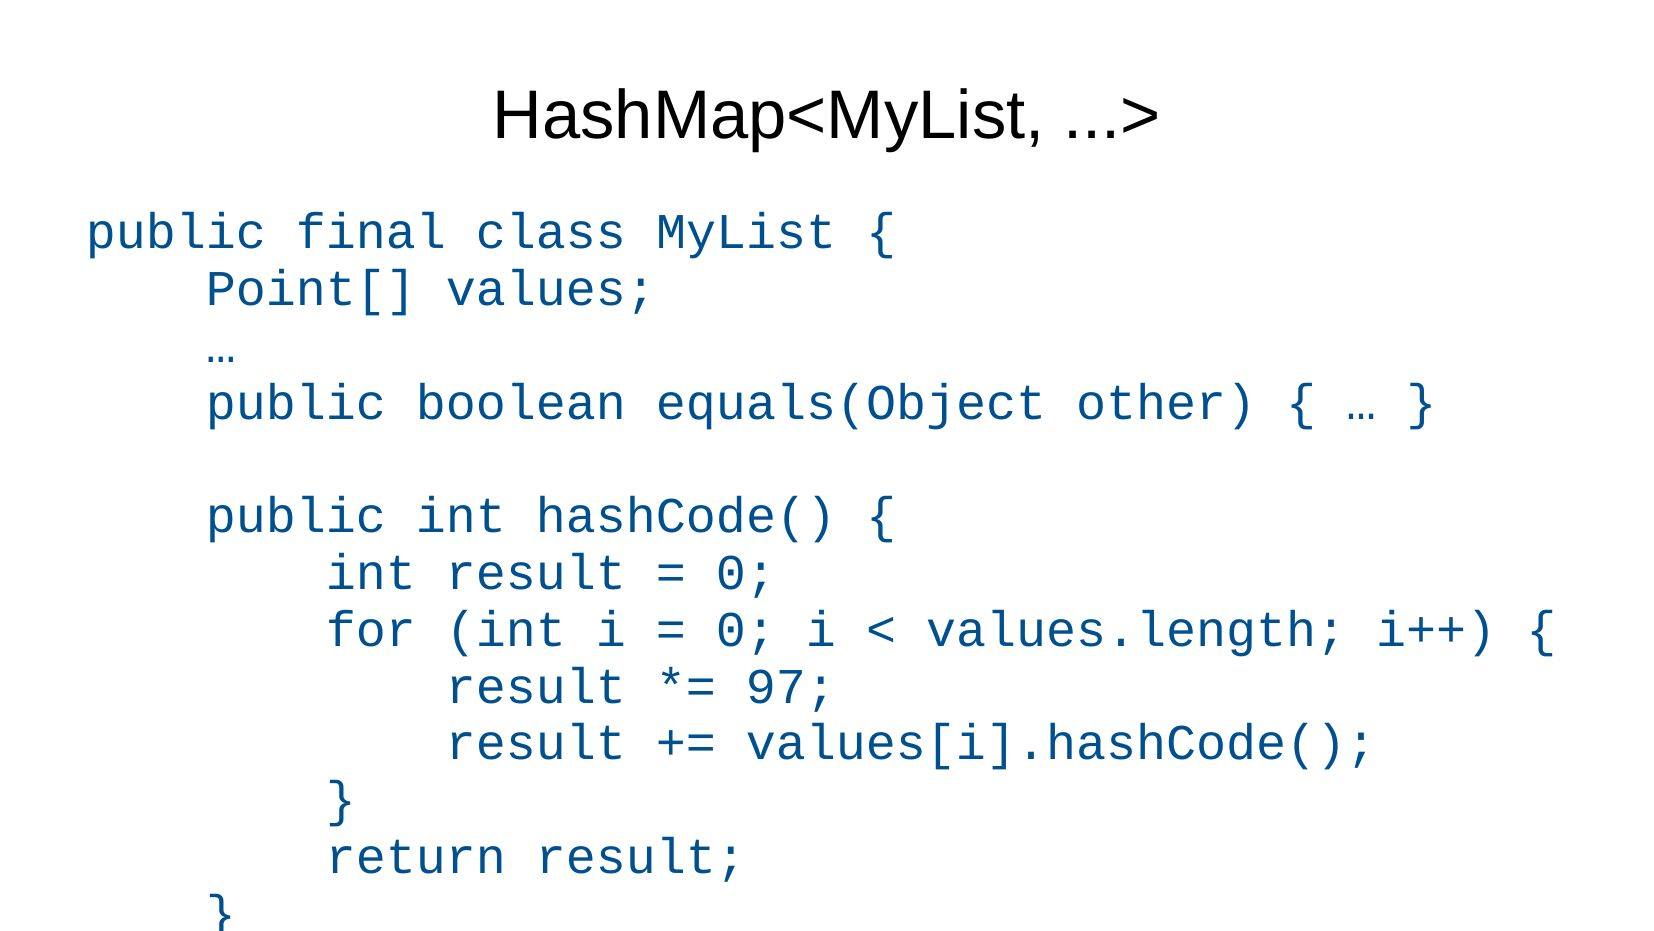

# HashMap<MyList, ...>
public final class MyList {
 Point[] values;
 …
 public boolean equals(Object other) { … }
 public int hashCode() {
 int result = 0;
 for (int i = 0; i < values.length; i++) {
 result *= 97;
 result += values[i].hashCode();
 }
 return result;
 }
}